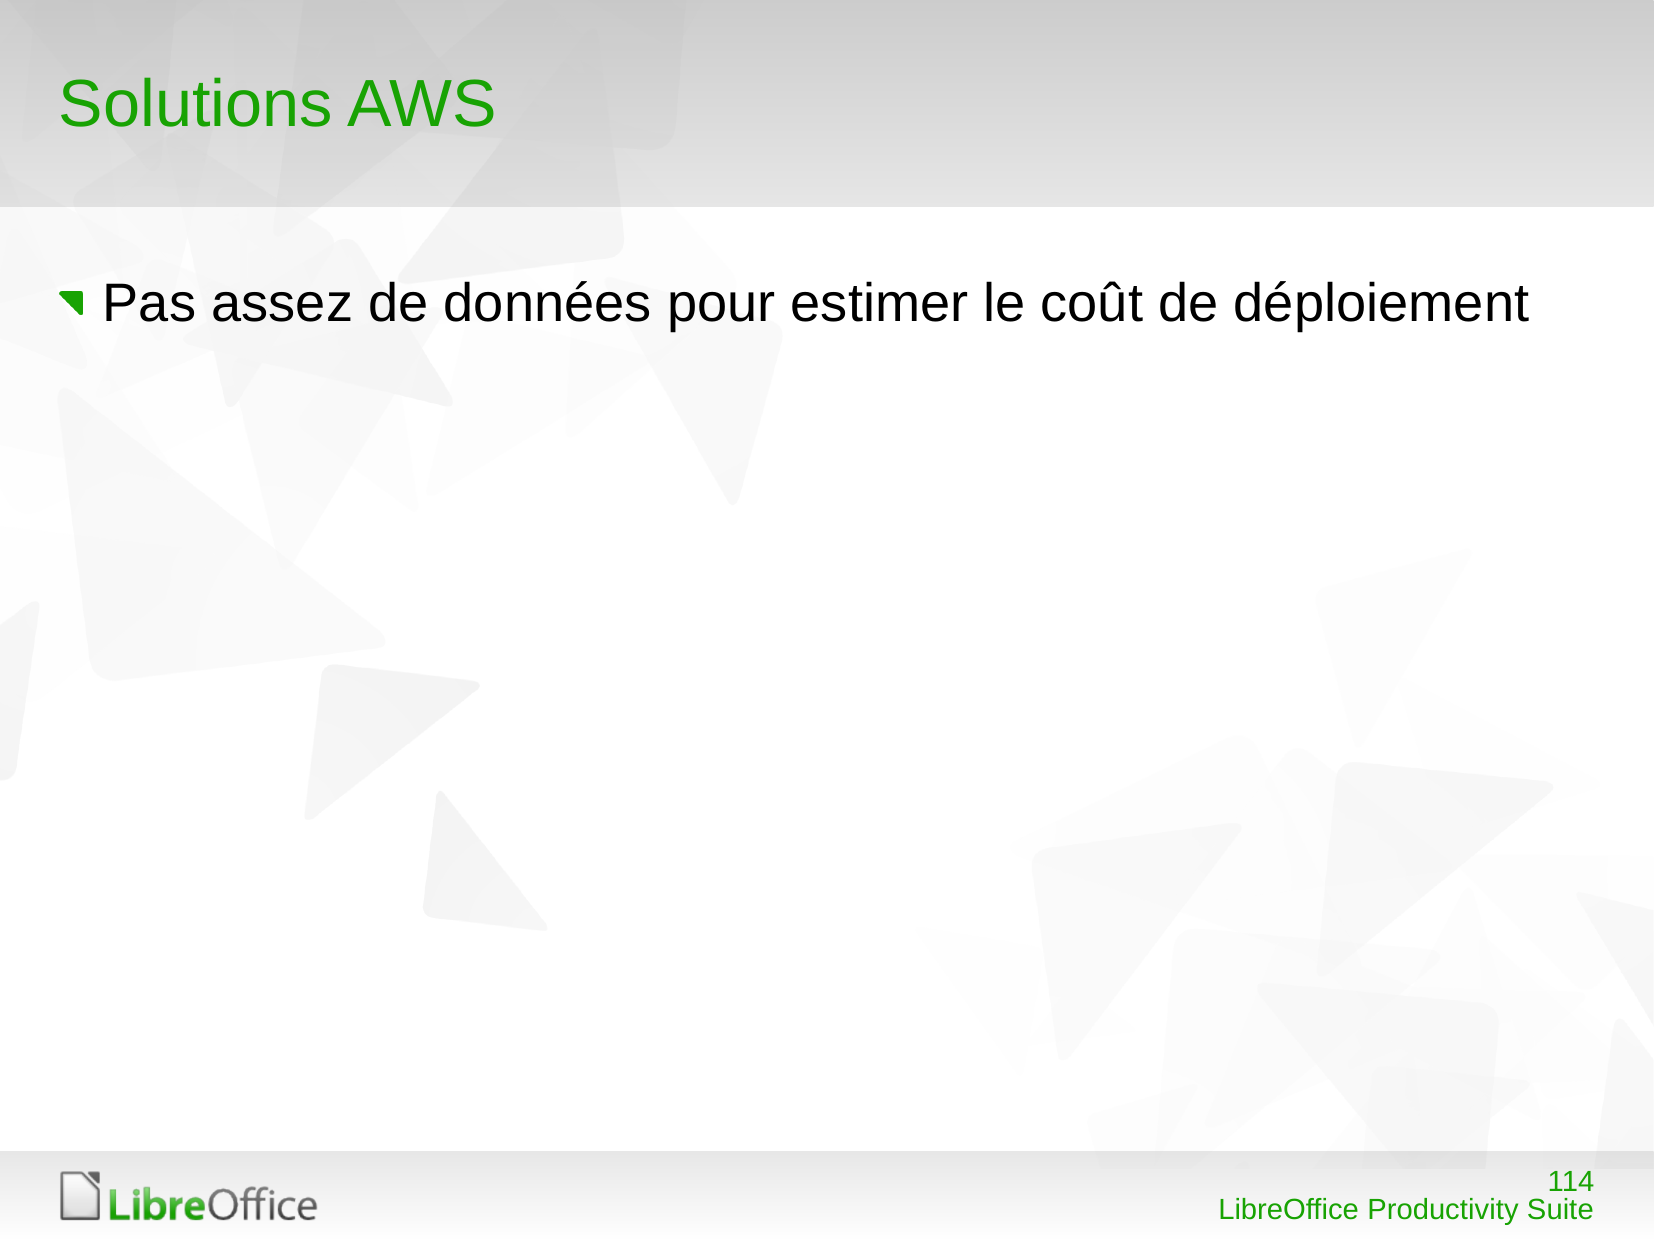

# Solutions AWS
Pas assez de données pour estimer le coût de déploiement
114
LibreOffice Productivity Suite